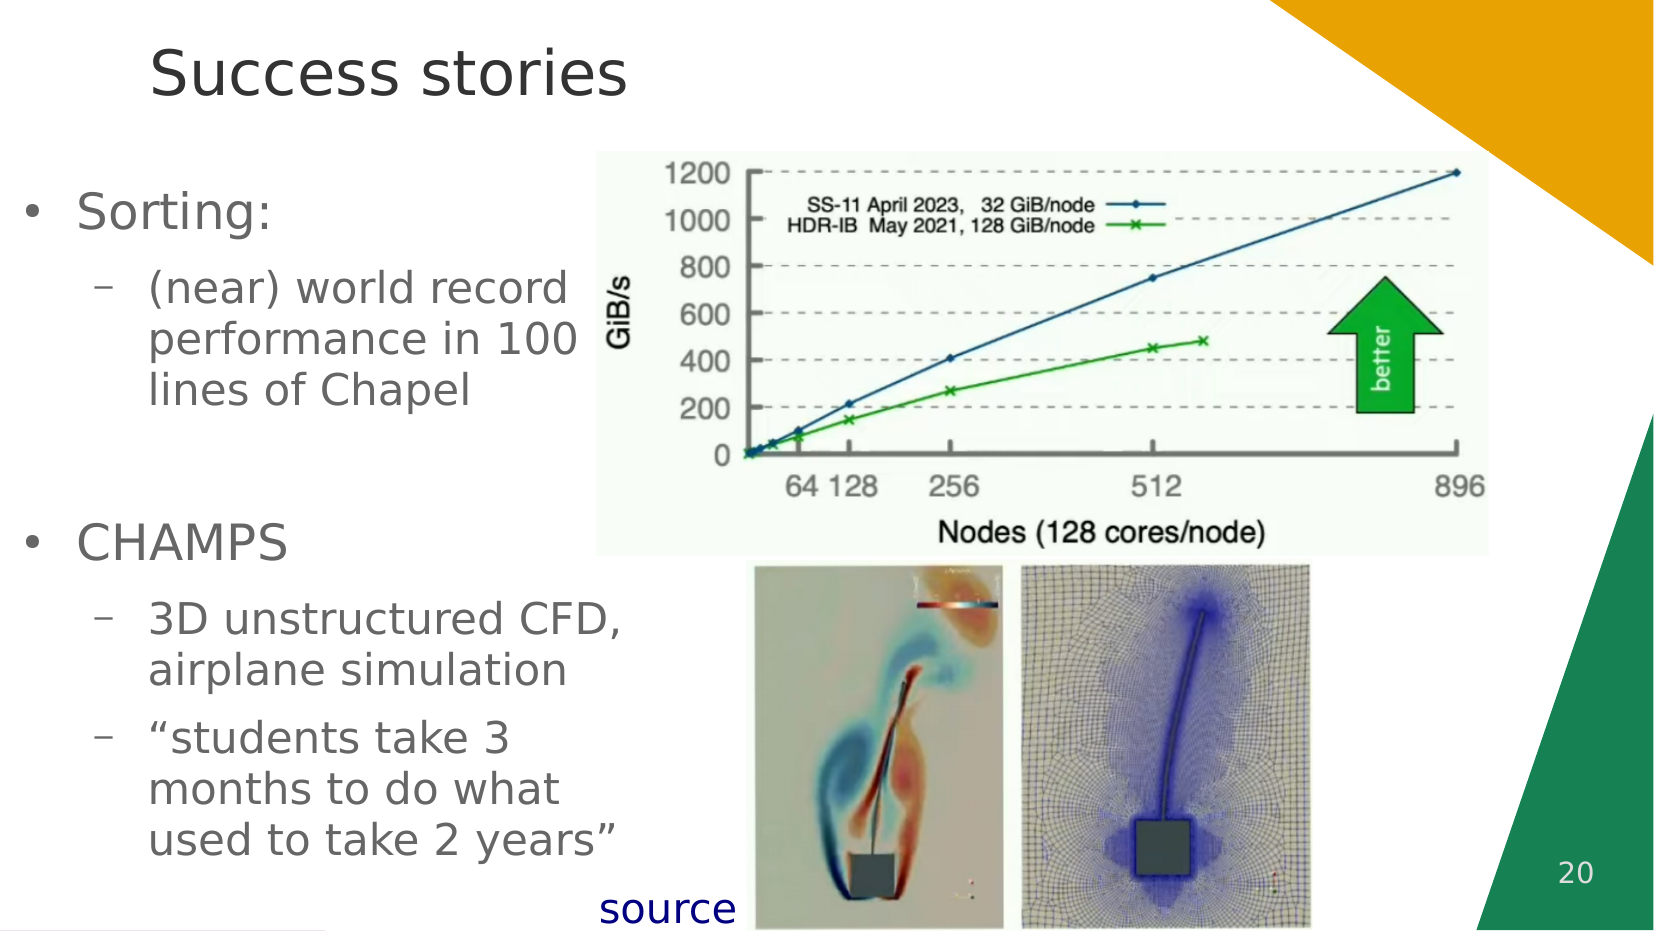

# Success stories
Sorting:
(near) world record performance in 100 lines of Chapel
CHAMPS
3D unstructured CFD, airplane simulation
“students take 3 months to do what used to take 2 years”
20
source